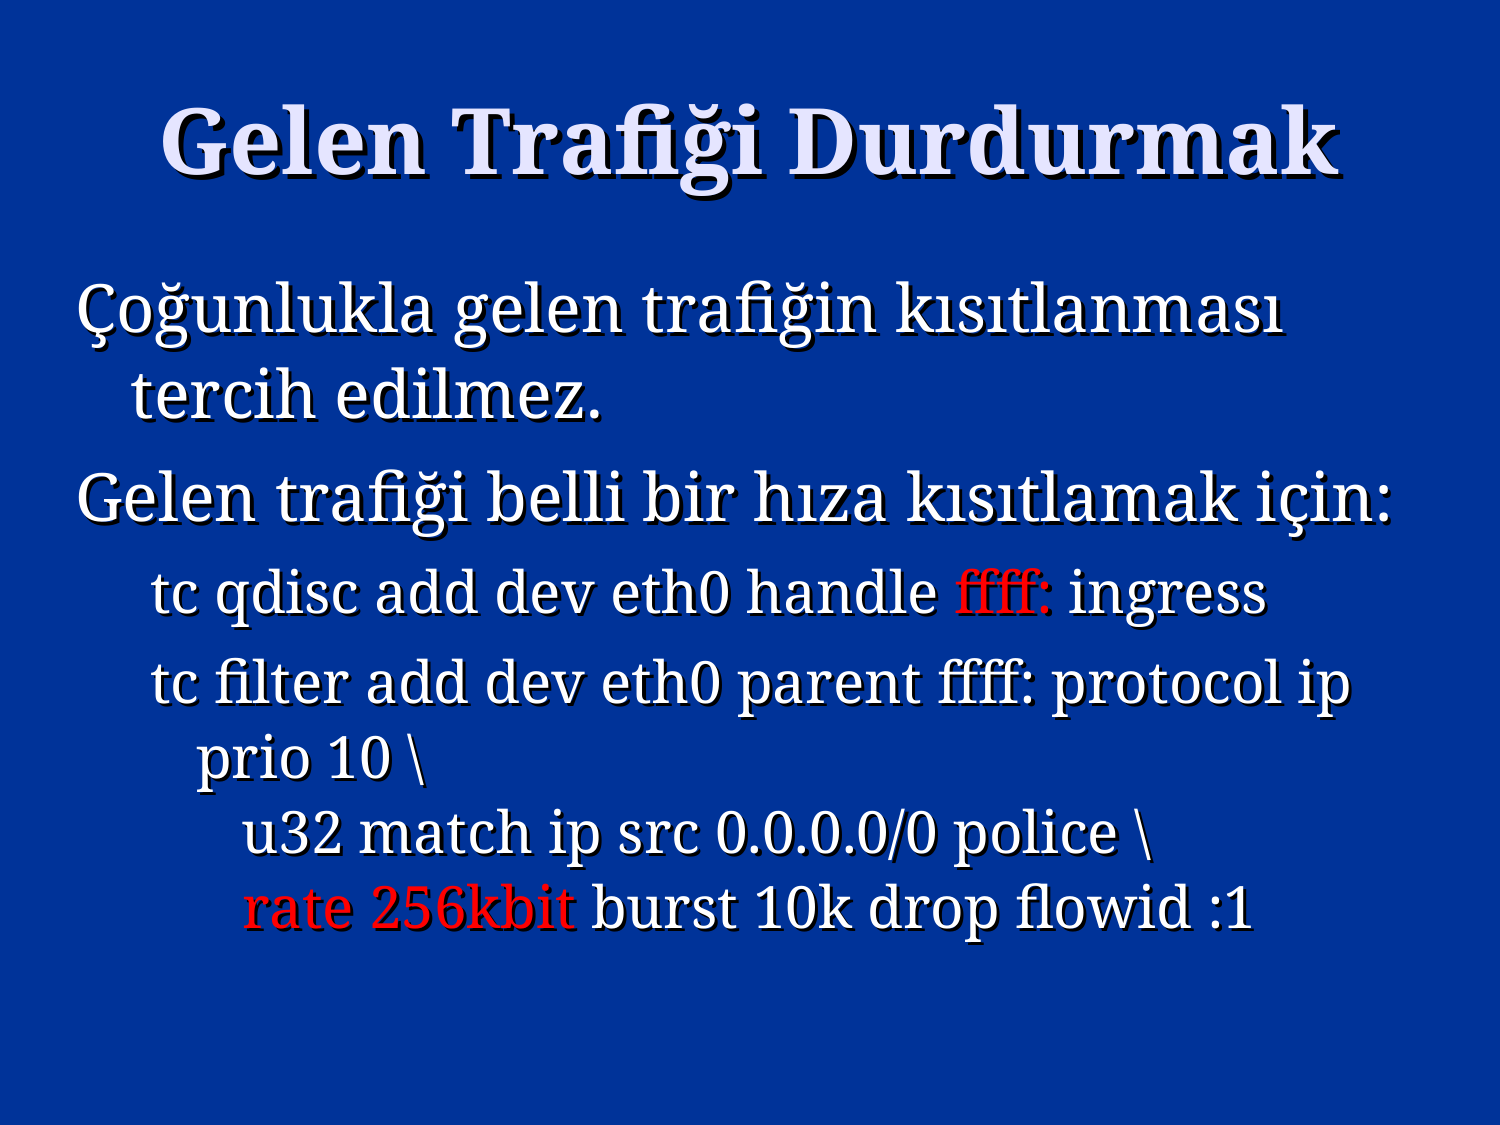

# Gelen Trafiği Durdurmak
Çoğunlukla gelen trafiğin kısıtlanması tercih edilmez.
Gelen trafiği belli bir hıza kısıtlamak için:
tc qdisc add dev eth0 handle ffff: ingress
tc filter add dev eth0 parent ffff: protocol ip prio 10 \
 u32 match ip src 0.0.0.0/0 police \
 rate 256kbit burst 10k drop flowid :1